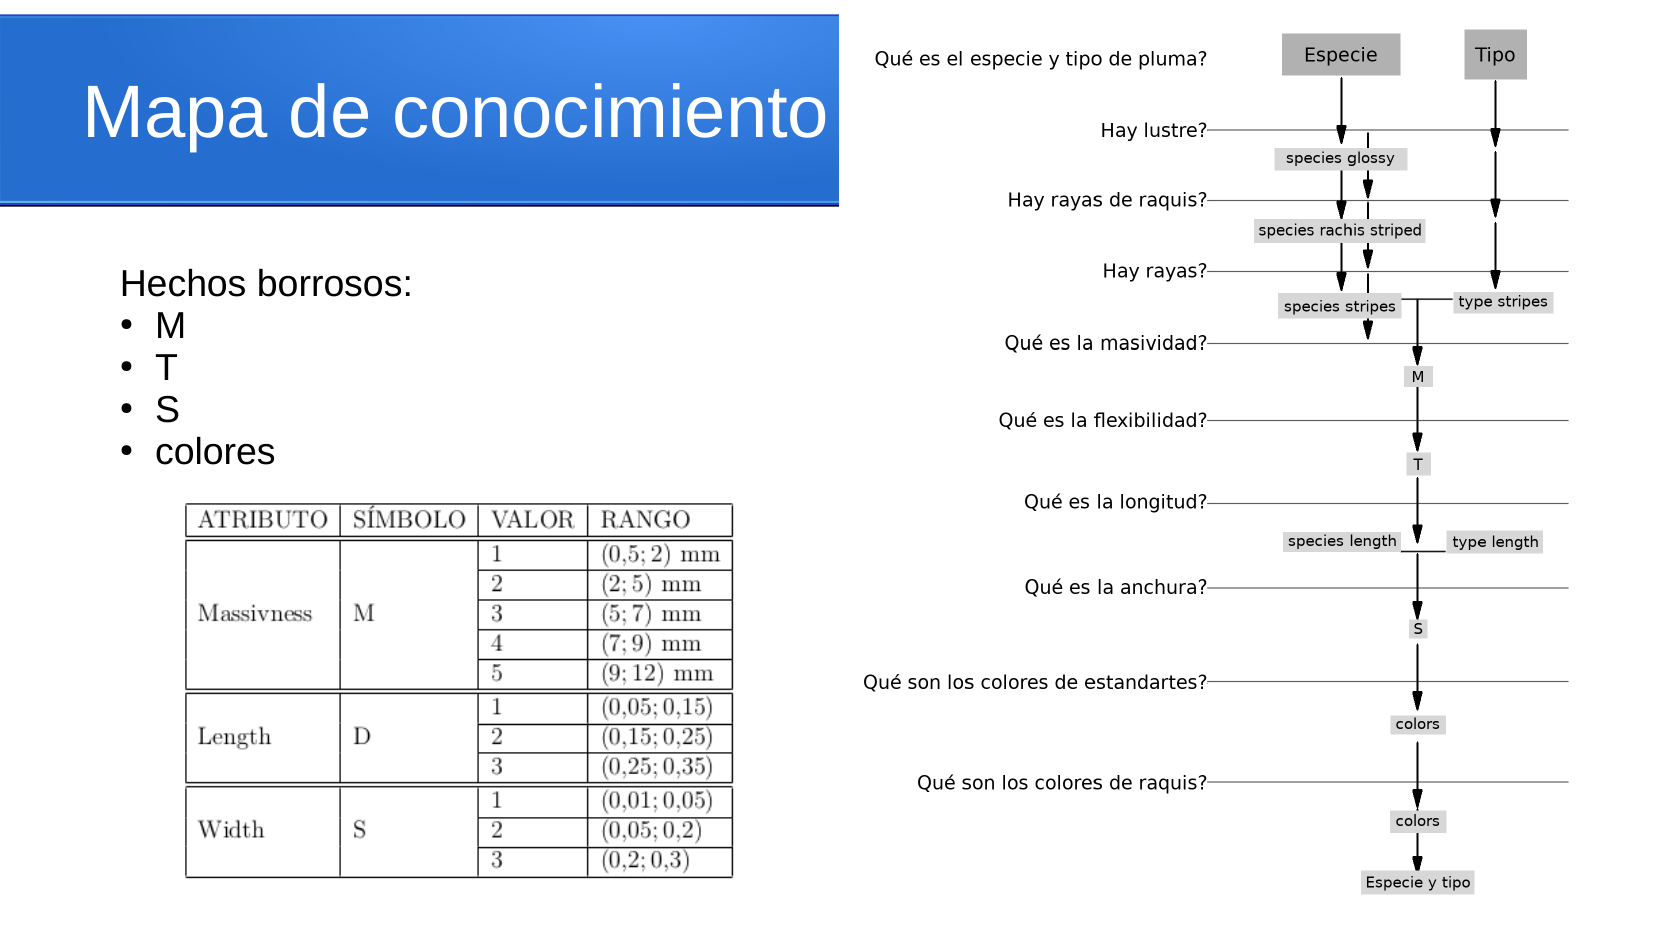

# Mapa de conocimiento
Hechos borrosos:
M
T
S
colores